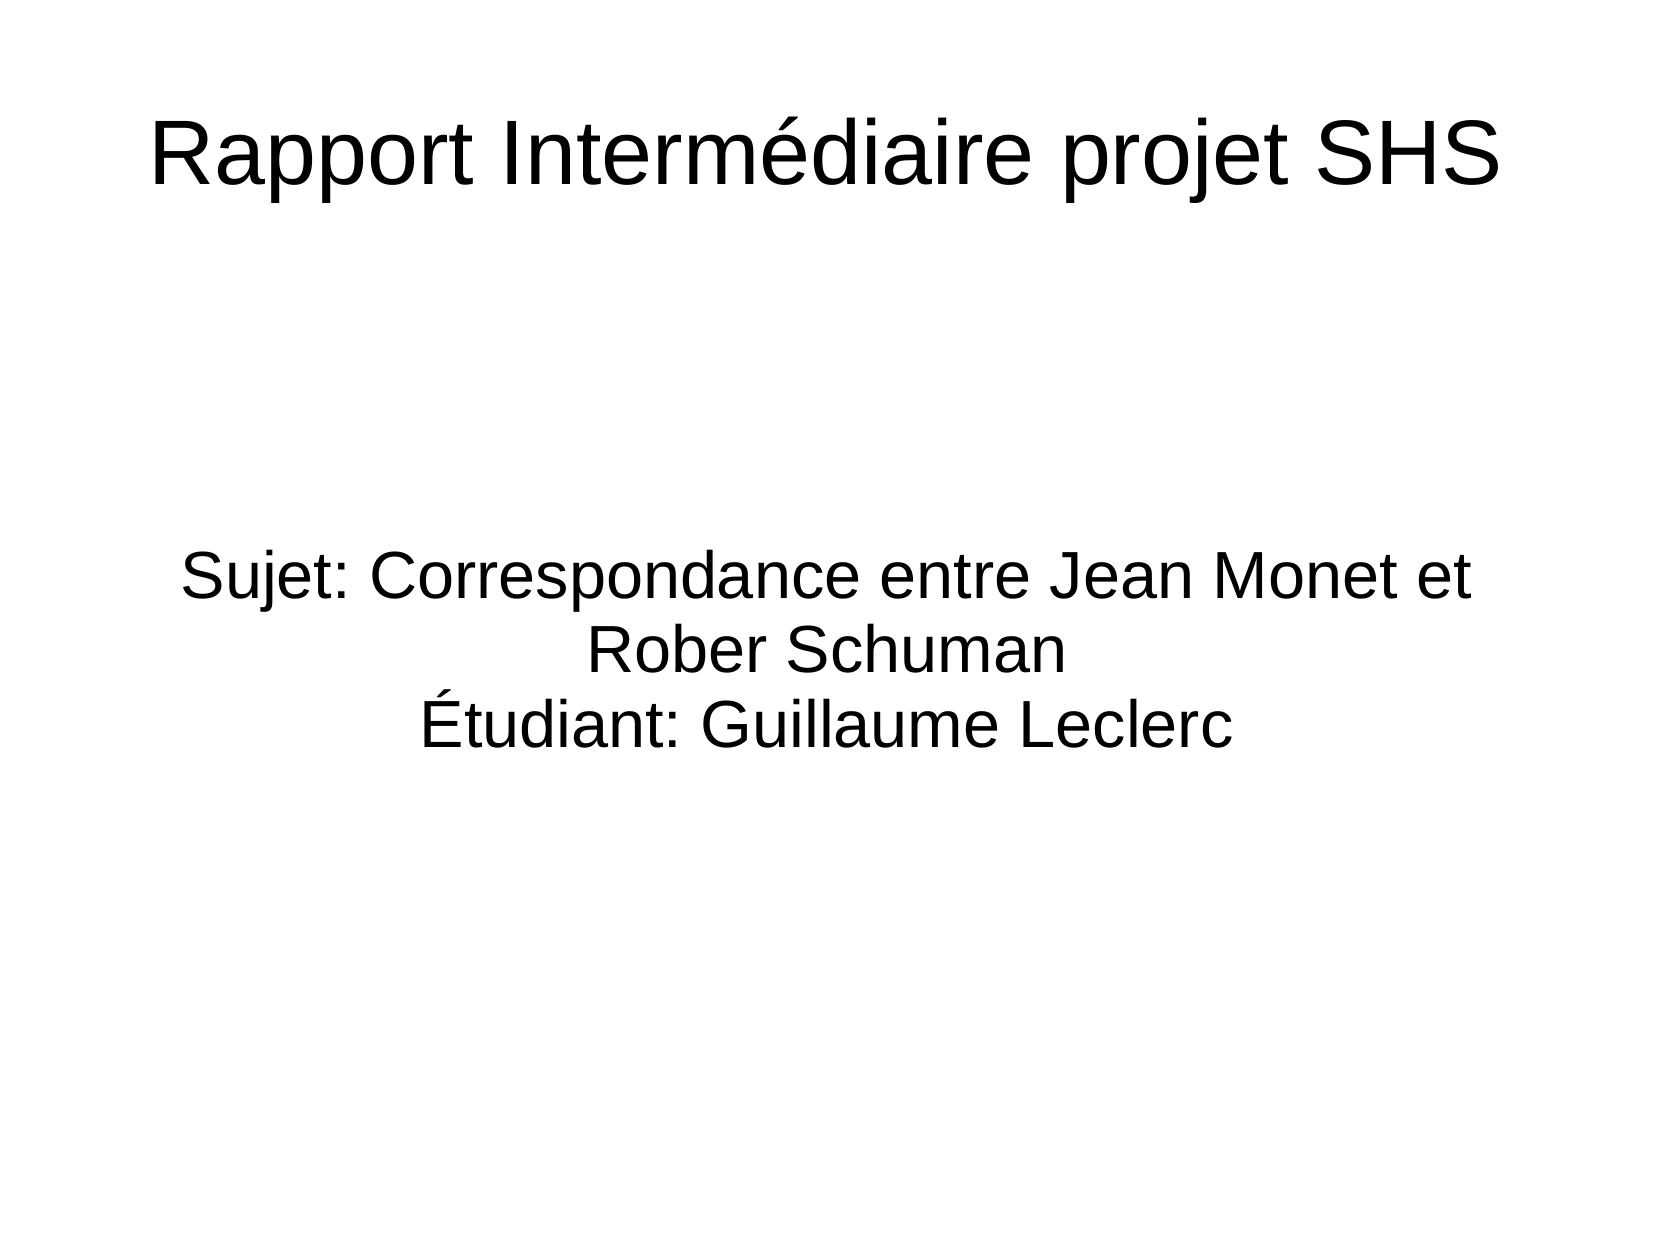

# Rapport Intermédiaire projet SHS
Sujet: Correspondance entre Jean Monet et Rober Schuman
Étudiant: Guillaume Leclerc